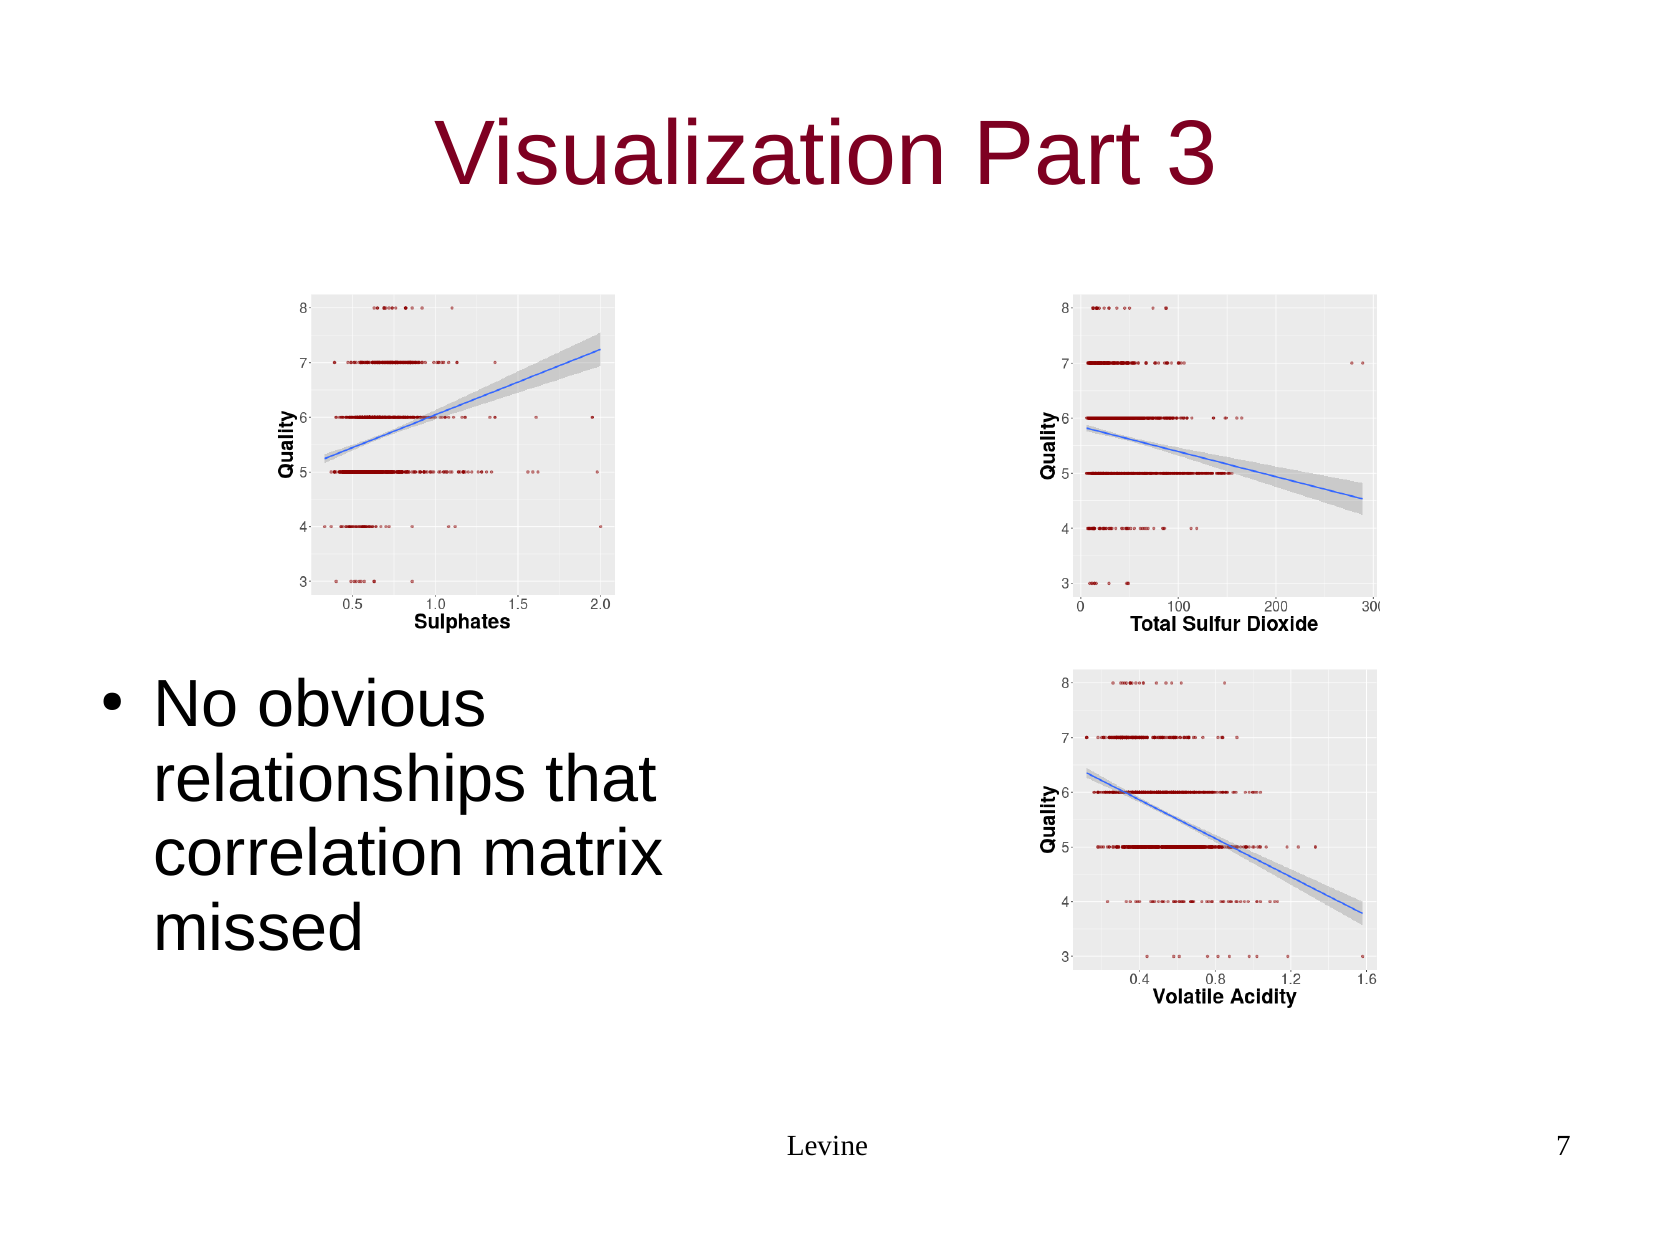

# Visualization Part 3
No obvious relationships that correlation matrix missed
Levine
7